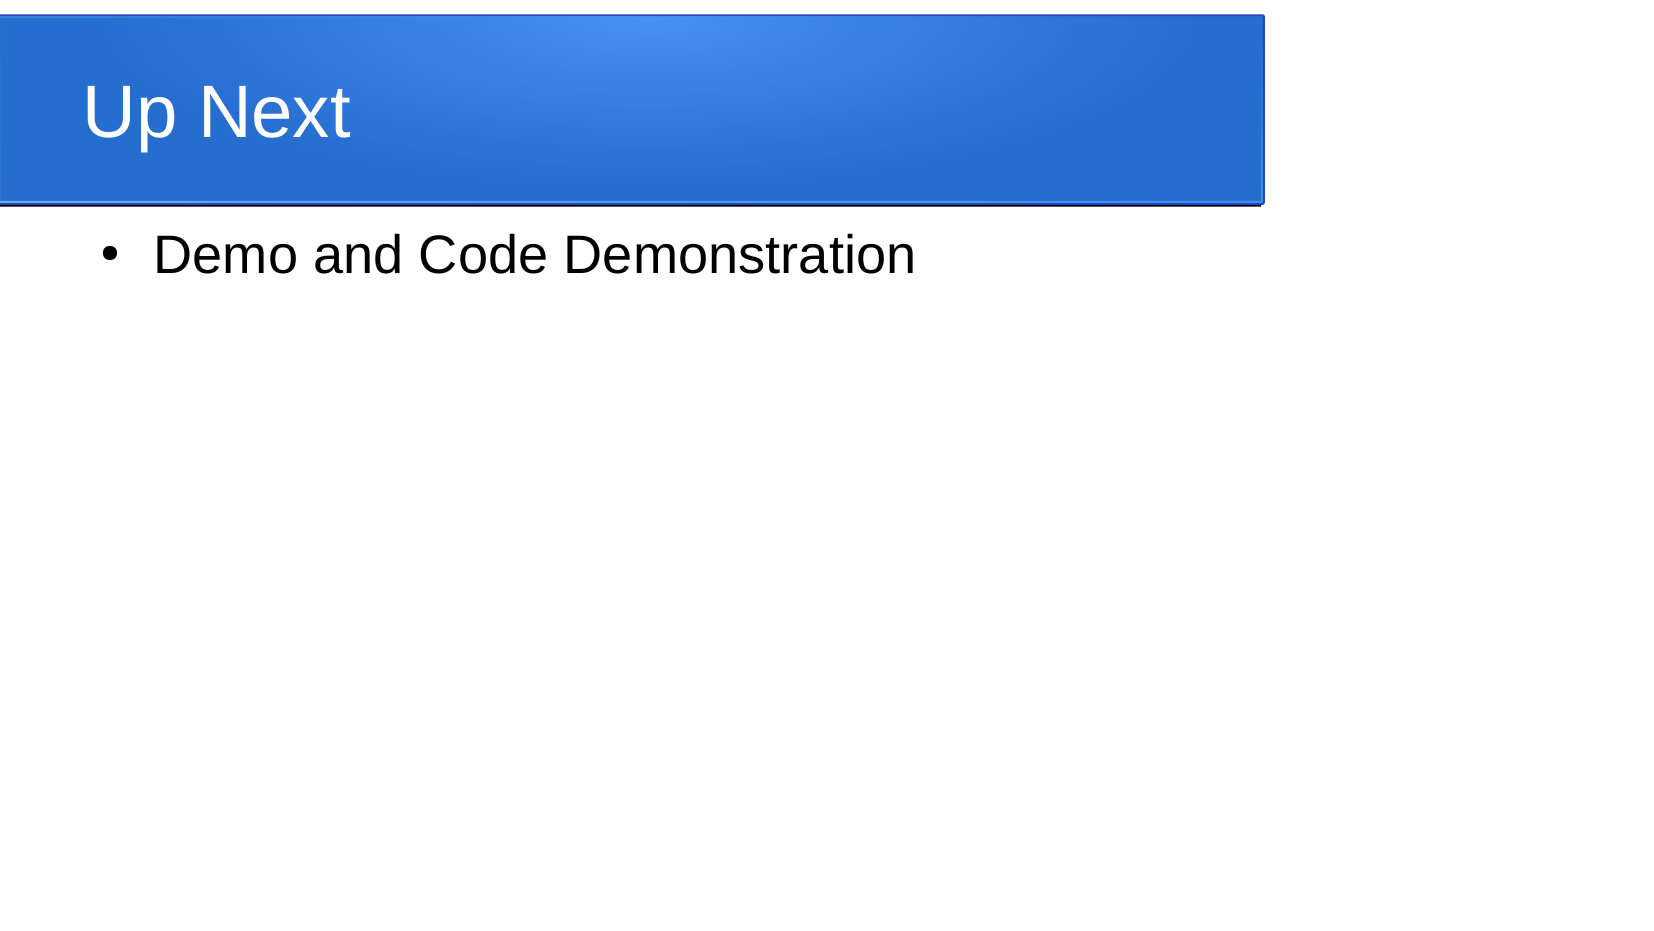

# Up Next
Demo and Code Demonstration